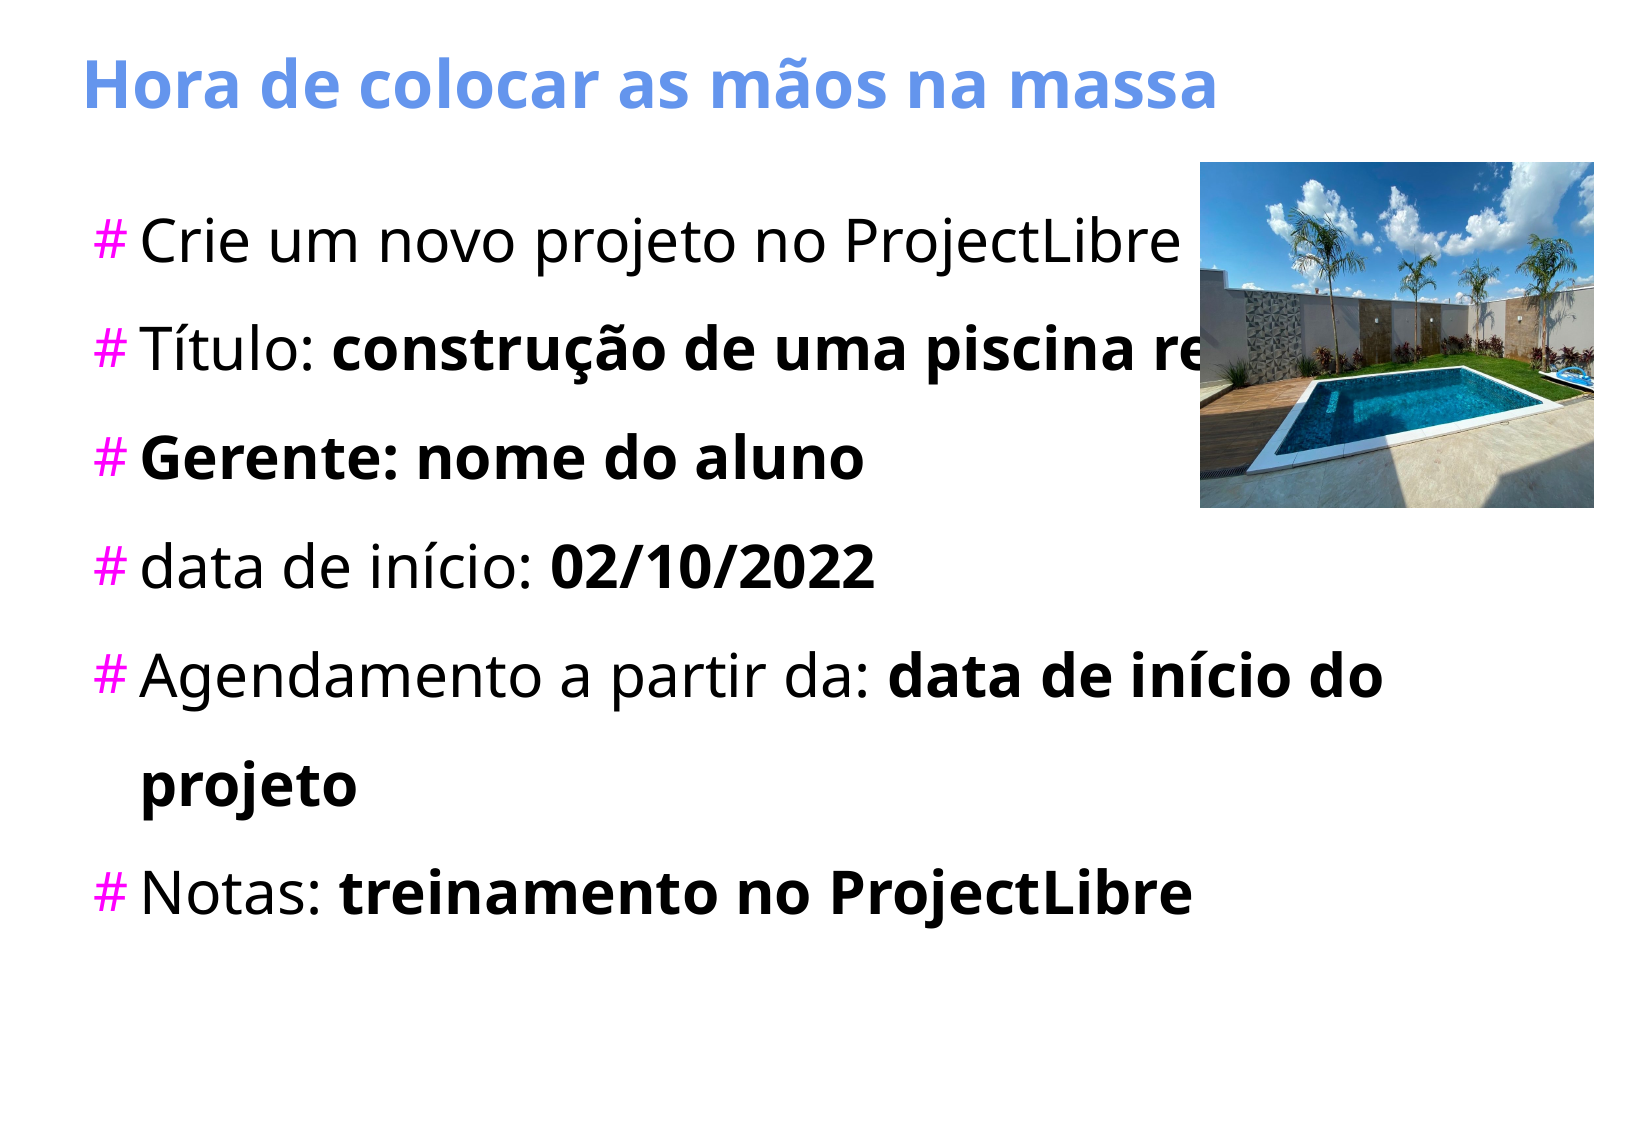

# Hora de colocar as mãos na massa
Crie um novo projeto no ProjectLibre
Título: construção de uma piscina residencial
Gerente: nome do aluno
data de início: 02/10/2022
Agendamento a partir da: data de início do projeto
Notas: treinamento no ProjectLibre